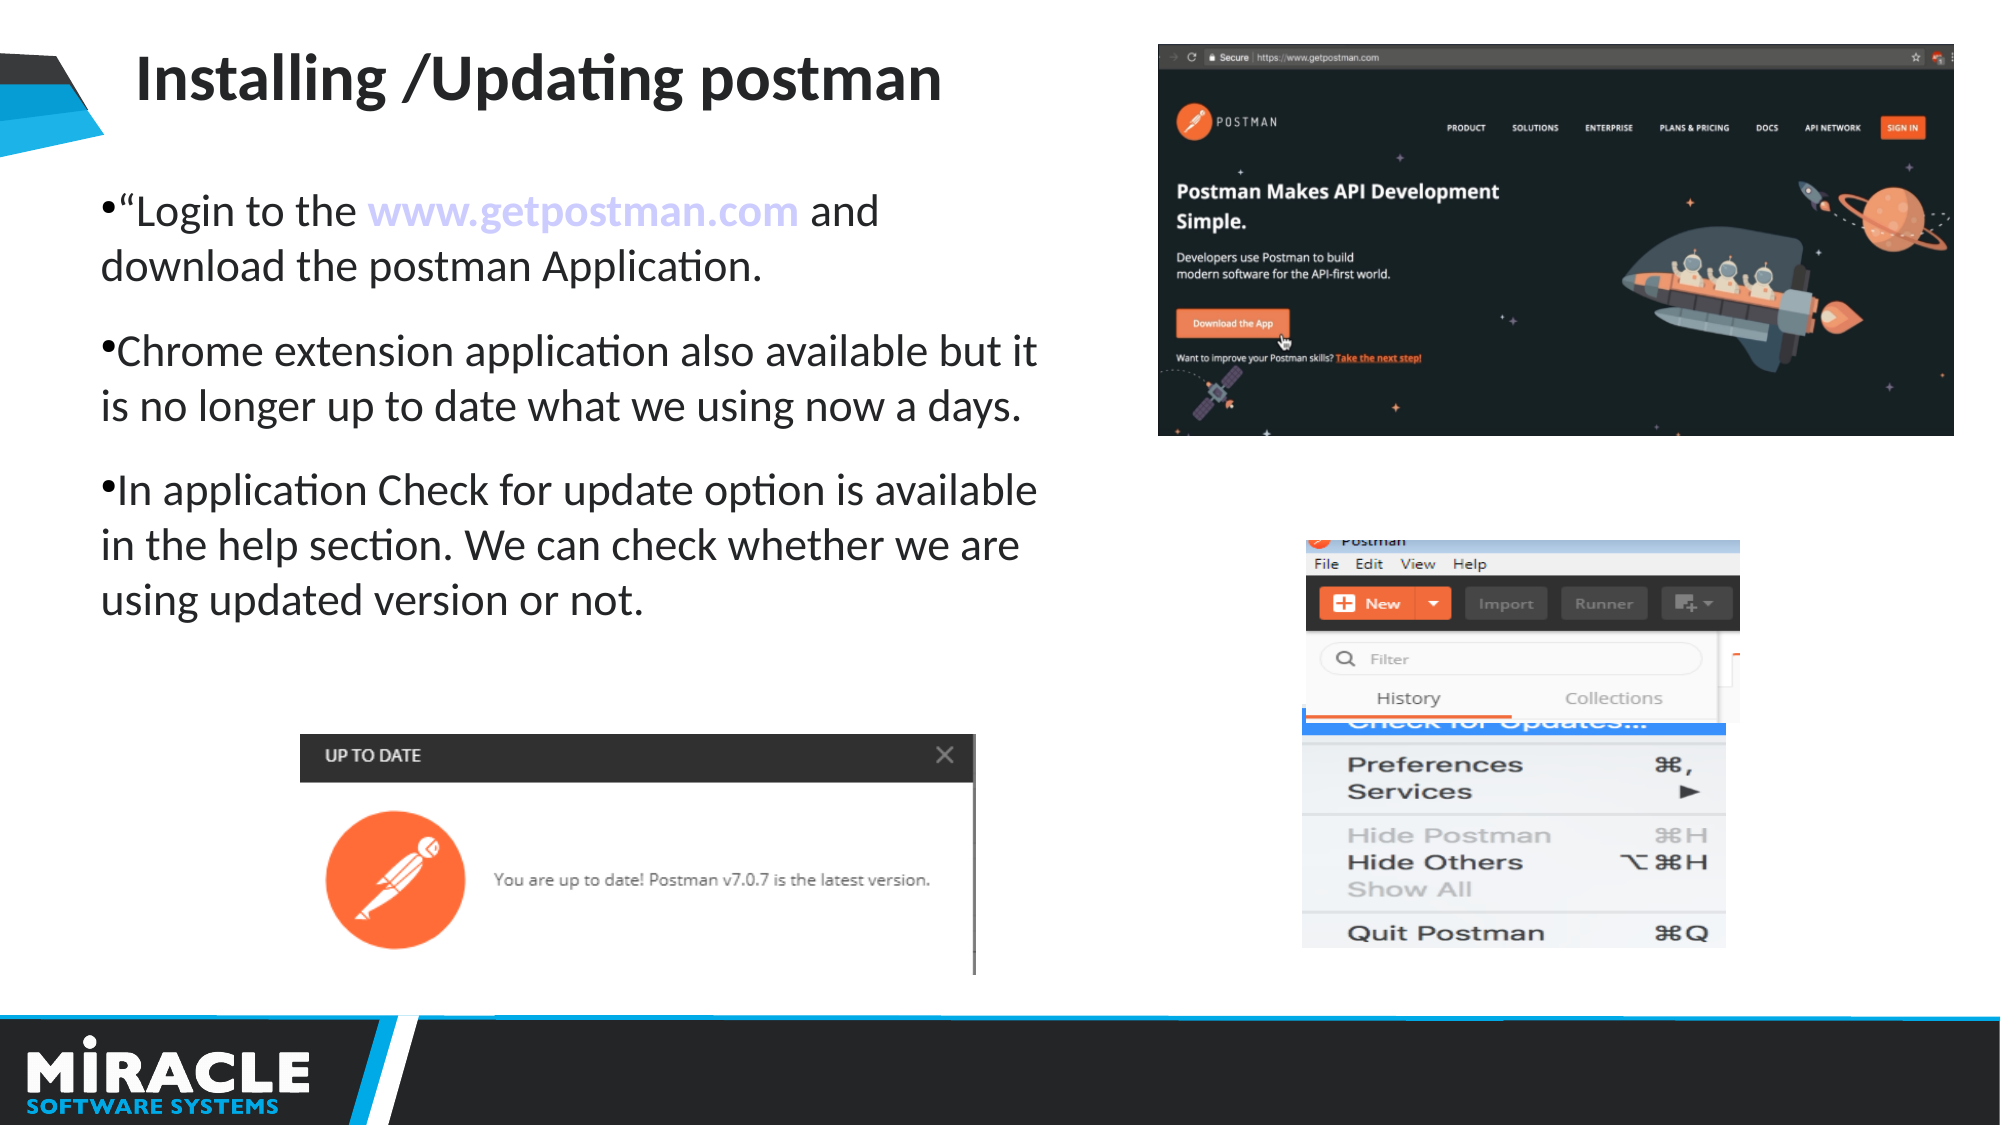

Installing /Updating postman
“Login to the www.getpostman.com and download the postman Application.
Chrome extension application also available but it is no longer up to date what we using now a days.
In application Check for update option is available in the help section. We can check whether we are using updated version or not.